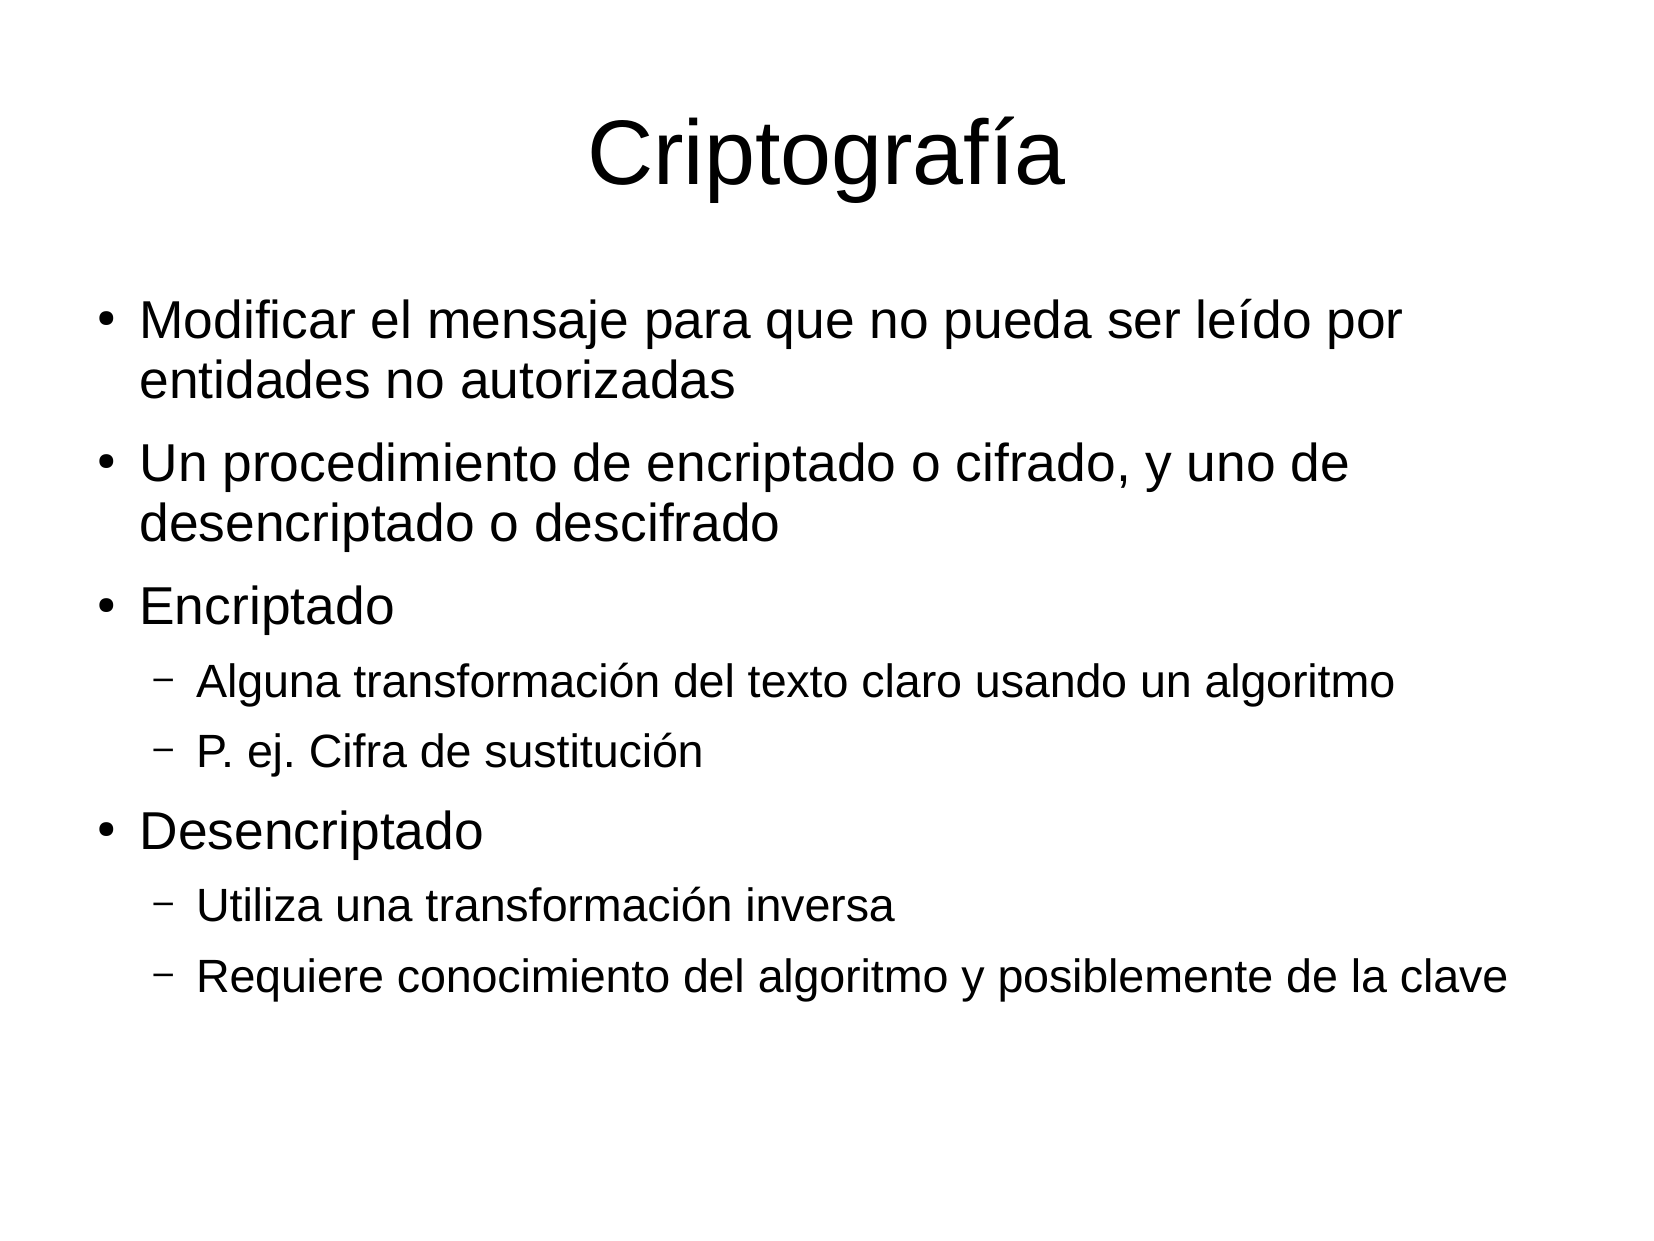

# Criptografía
Modificar el mensaje para que no pueda ser leído por entidades no autorizadas
Un procedimiento de encriptado o cifrado, y uno de desencriptado o descifrado
Encriptado
Alguna transformación del texto claro usando un algoritmo
P. ej. Cifra de sustitución
Desencriptado
Utiliza una transformación inversa
Requiere conocimiento del algoritmo y posiblemente de la clave